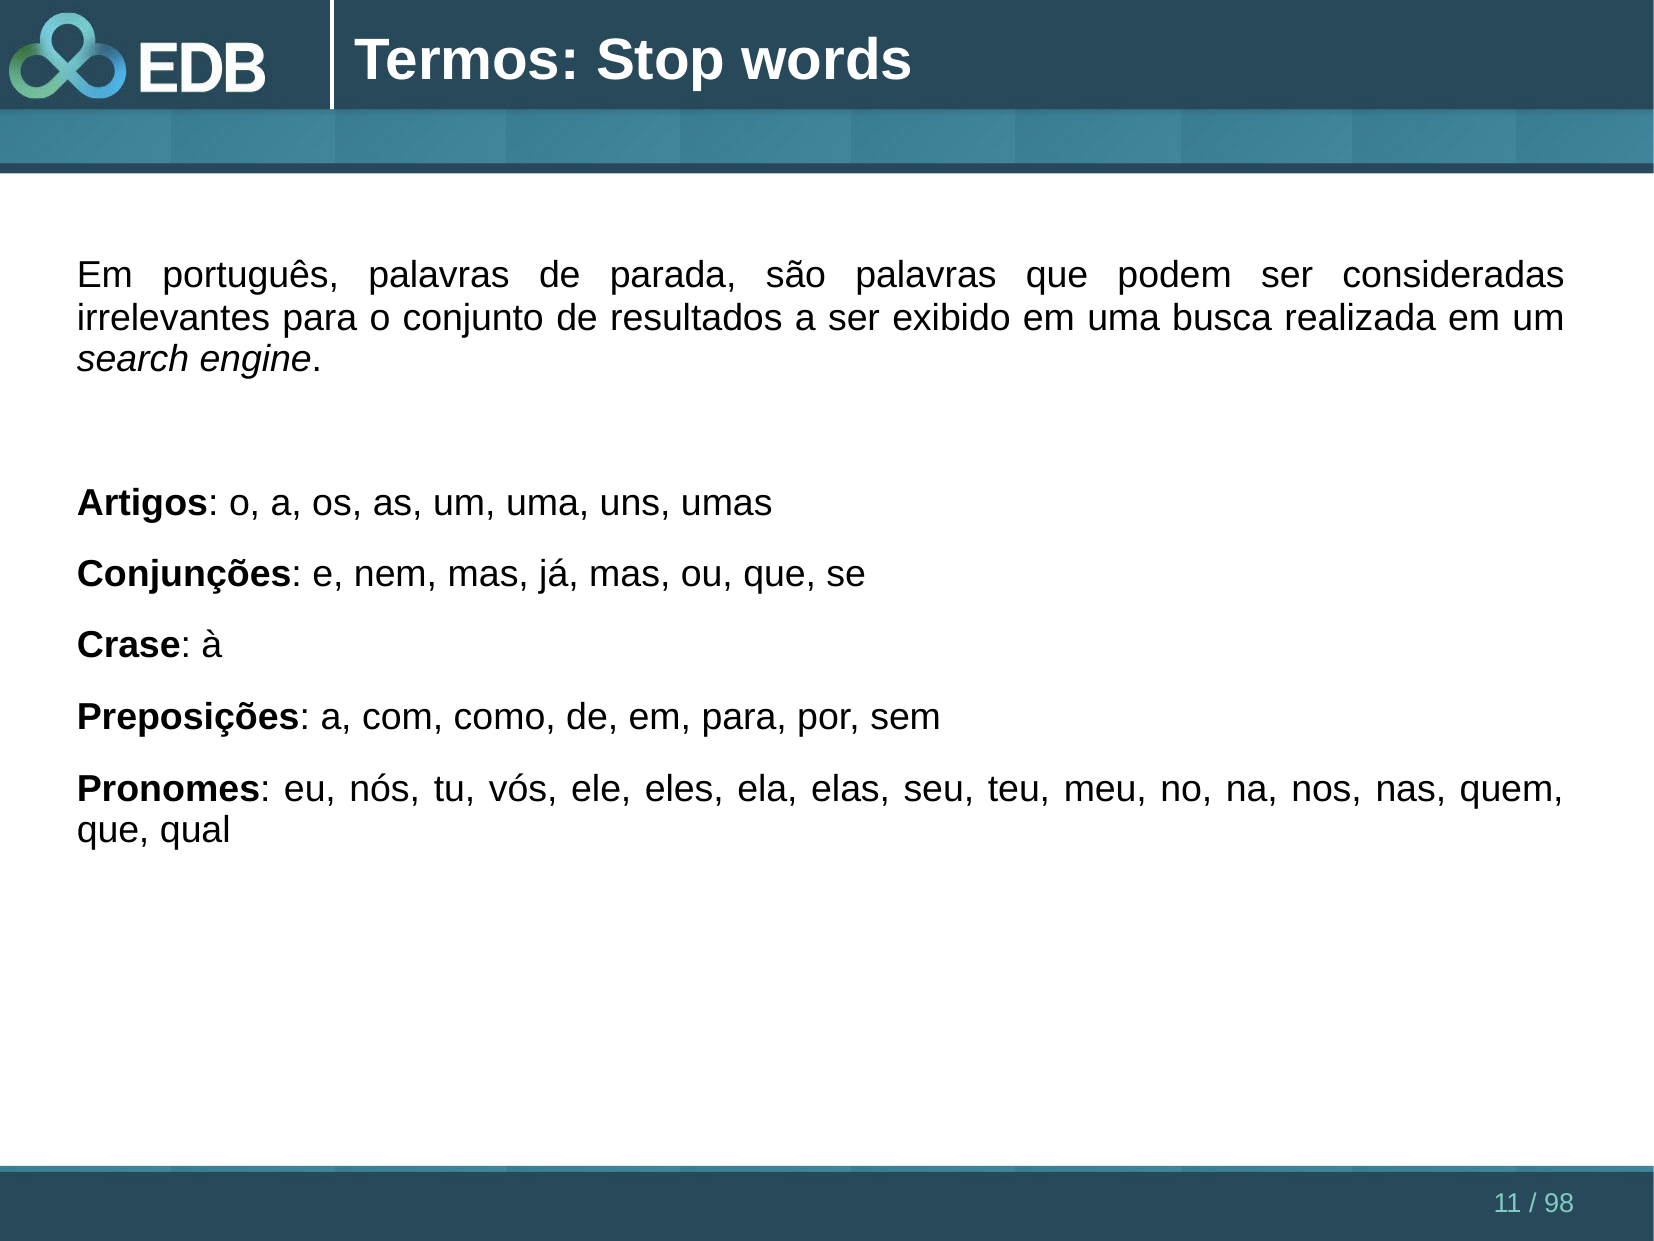

# Termos: Stop words
Em português, palavras de parada, são palavras que podem ser consideradas irrelevantes para o conjunto de resultados a ser exibido em uma busca realizada em um search engine.
Artigos: o, a, os, as, um, uma, uns, umas
Conjunções: e, nem, mas, já, mas, ou, que, se
Crase: à
Preposições: a, com, como, de, em, para, por, sem
Pronomes: eu, nós, tu, vós, ele, eles, ela, elas, seu, teu, meu, no, na, nos, nas, quem, que, qual